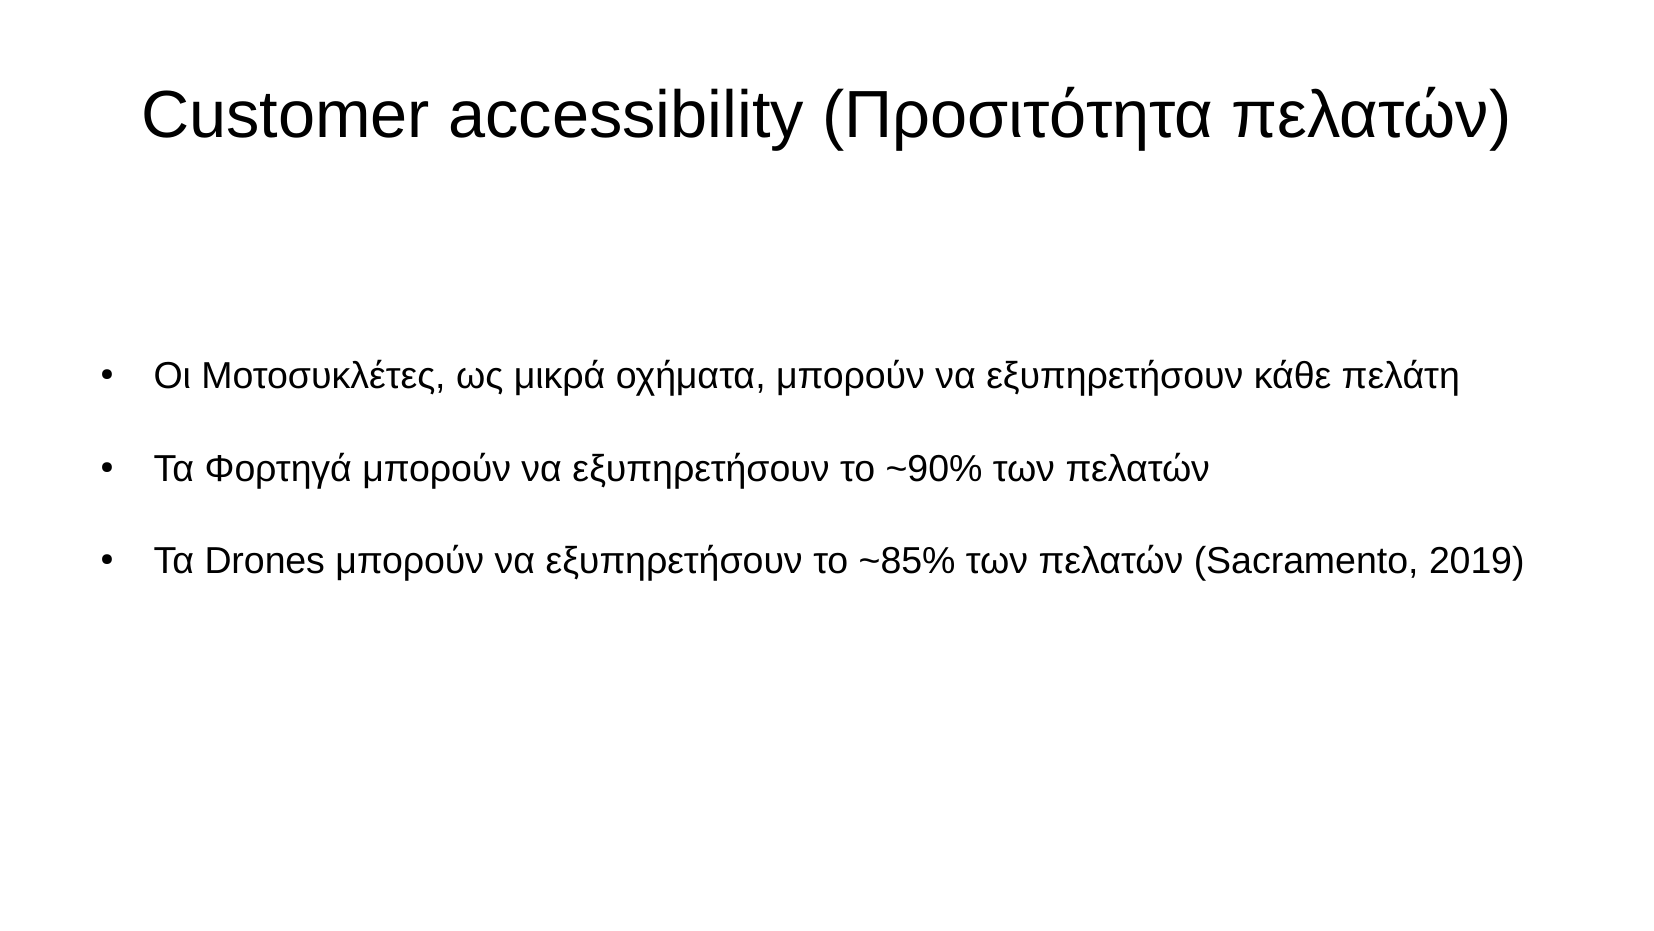

# Customer accessibility (Προσιτότητα πελατών)
Οι Μοτοσυκλέτες, ως μικρά οχήματα, μπορούν να εξυπηρετήσουν κάθε πελάτη
Τα Φορτηγά μπορούν να εξυπηρετήσουν το ~90% των πελατών
Τα Drones μπορούν να εξυπηρετήσουν το ~85% των πελατών (Sacramento, 2019)